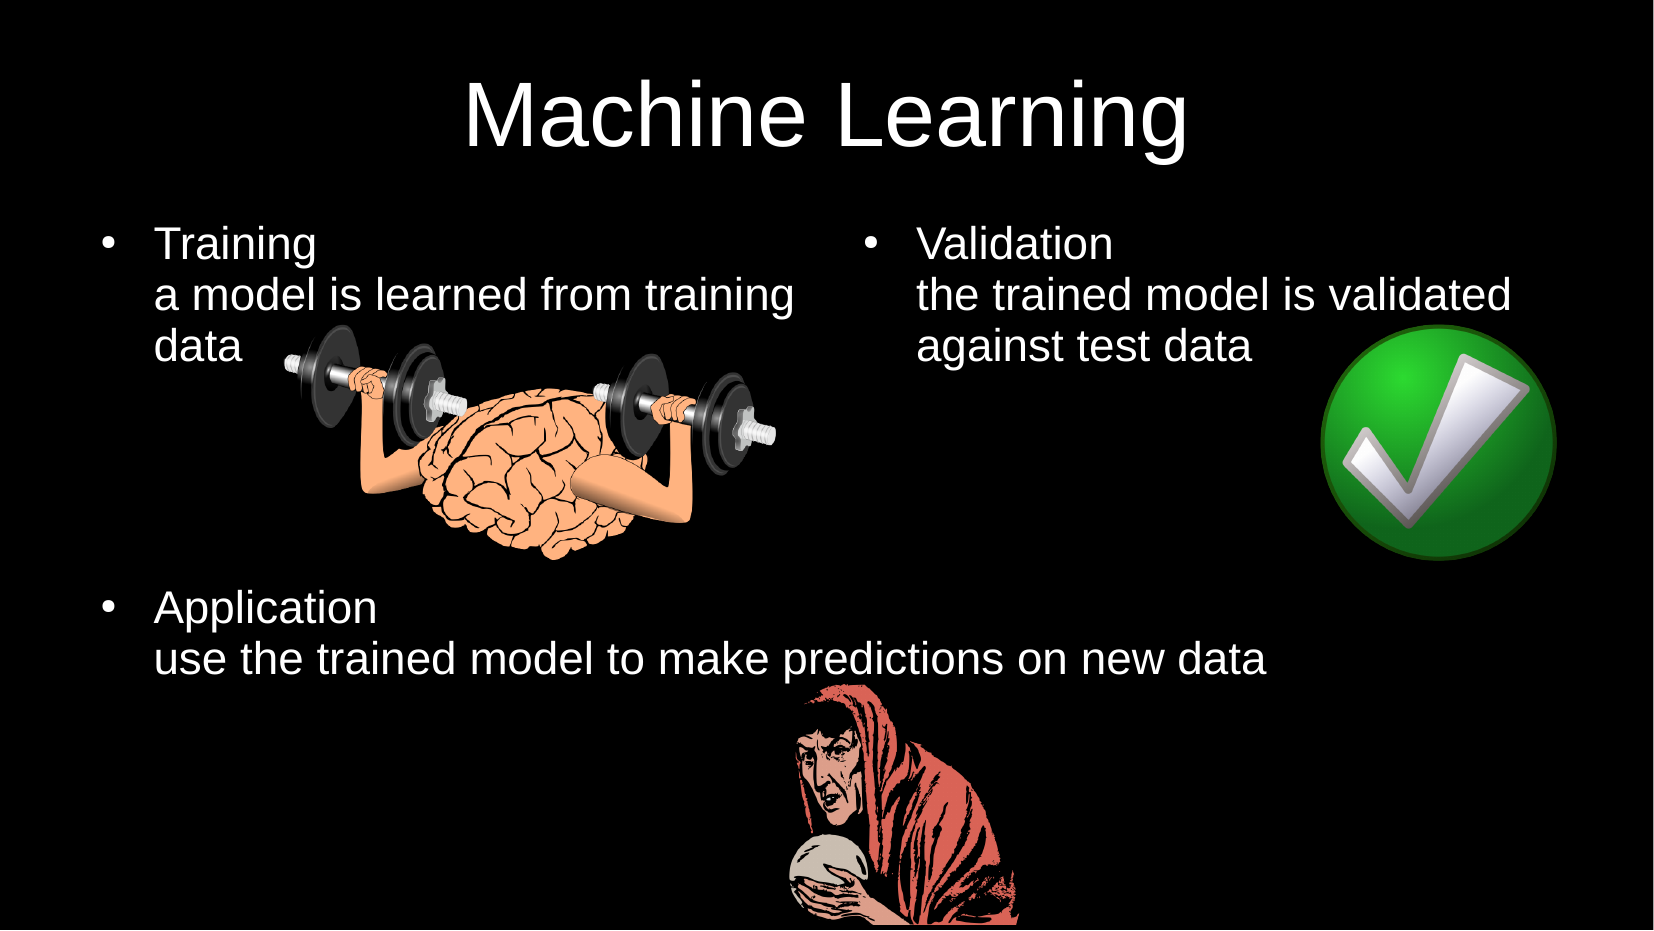

# Machine Learning
Training
a model is learned from training data
Validation
the trained model is validated against test data
Application
use the trained model to make predictions on new data